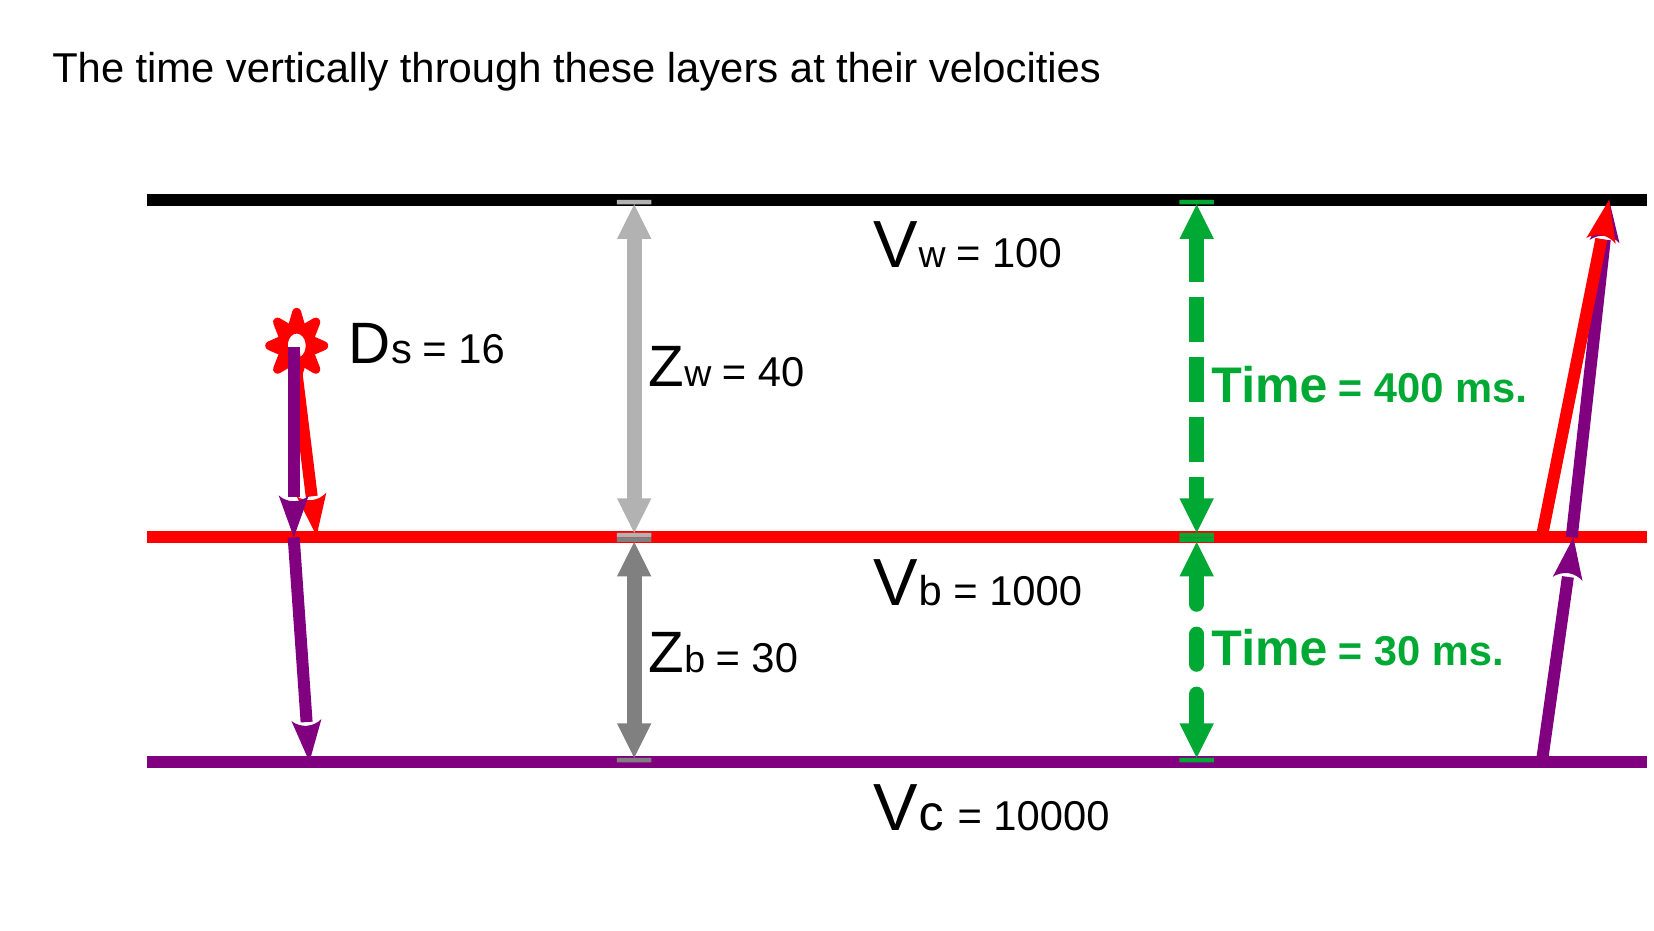

The time vertically through these layers at their velocities
Vw = 100
Ds = 16
Zw = 40
Time = 400 ms.
Vb = 1000
Zb = 30
Time = 30 ms.
Vc = 10000